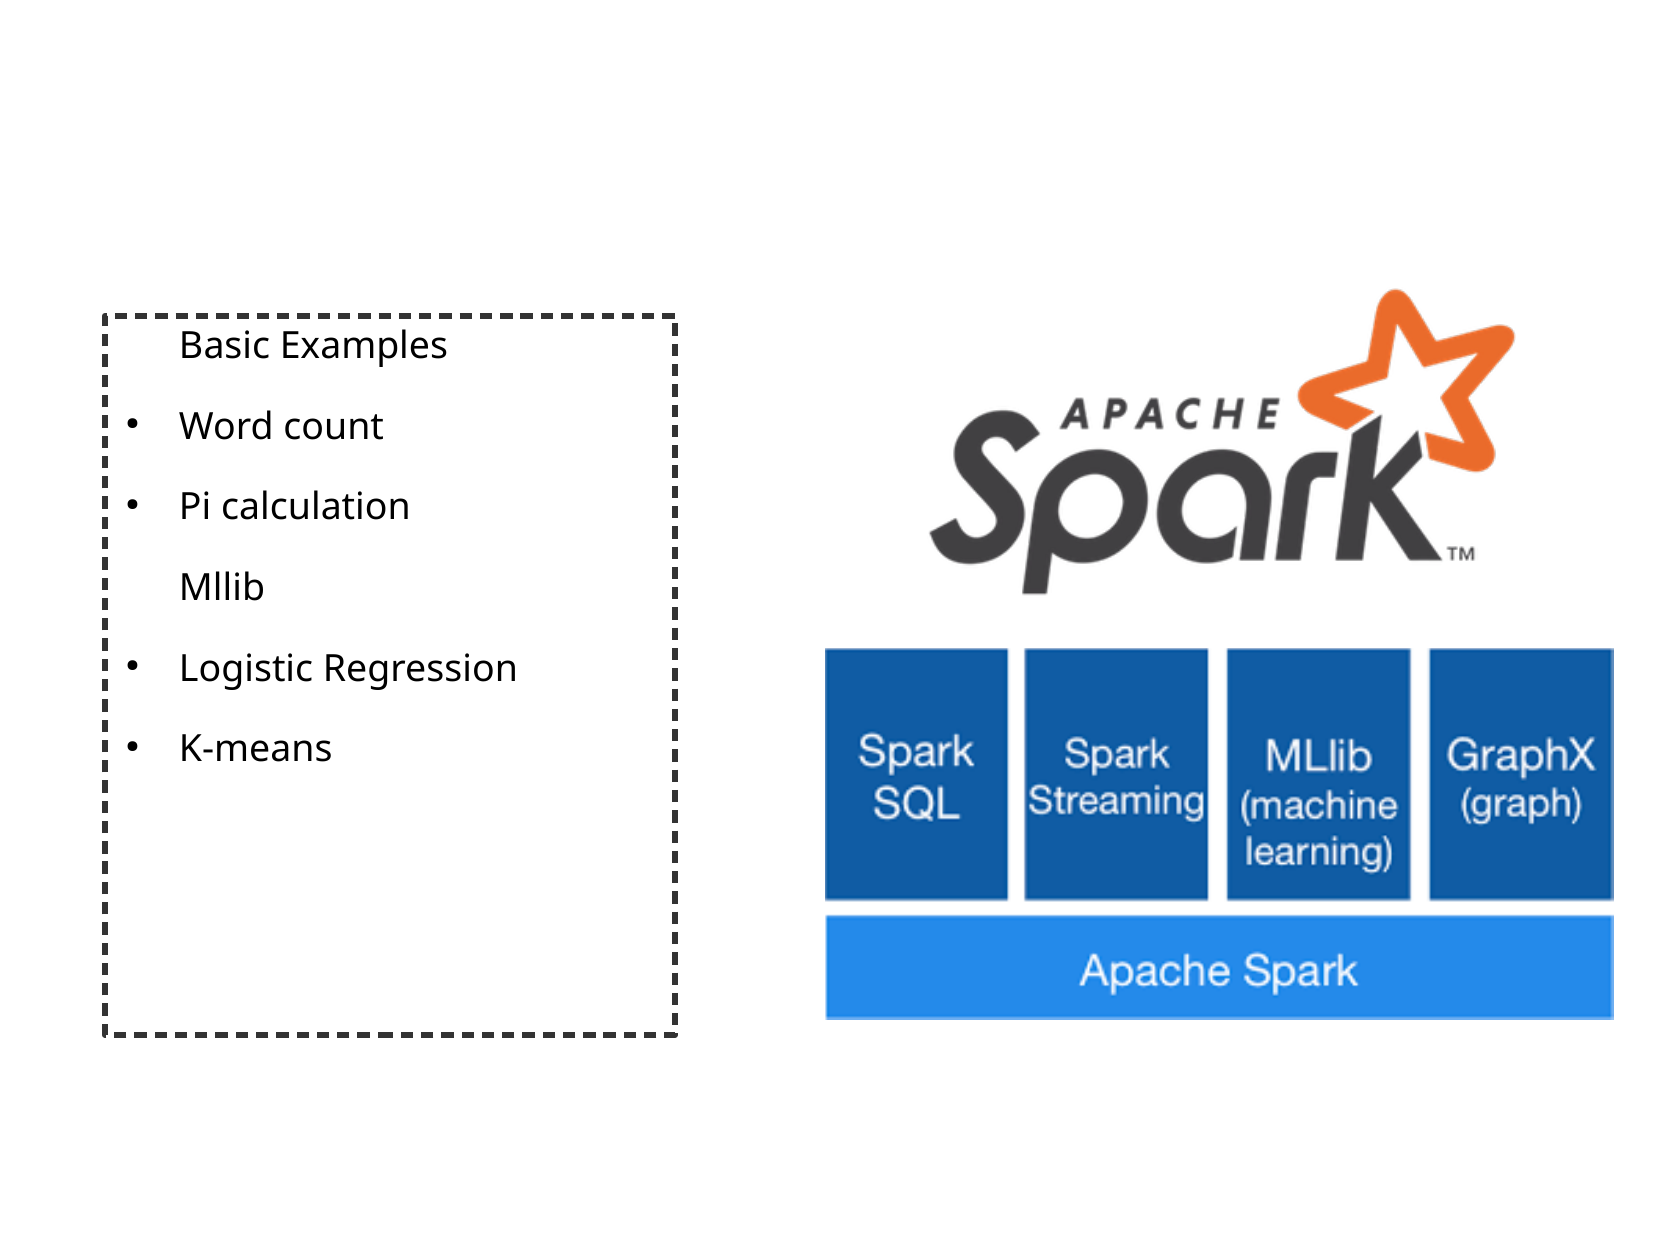

#
Basic Examples
Word count
Pi calculation
Mllib
Logistic Regression
K-means